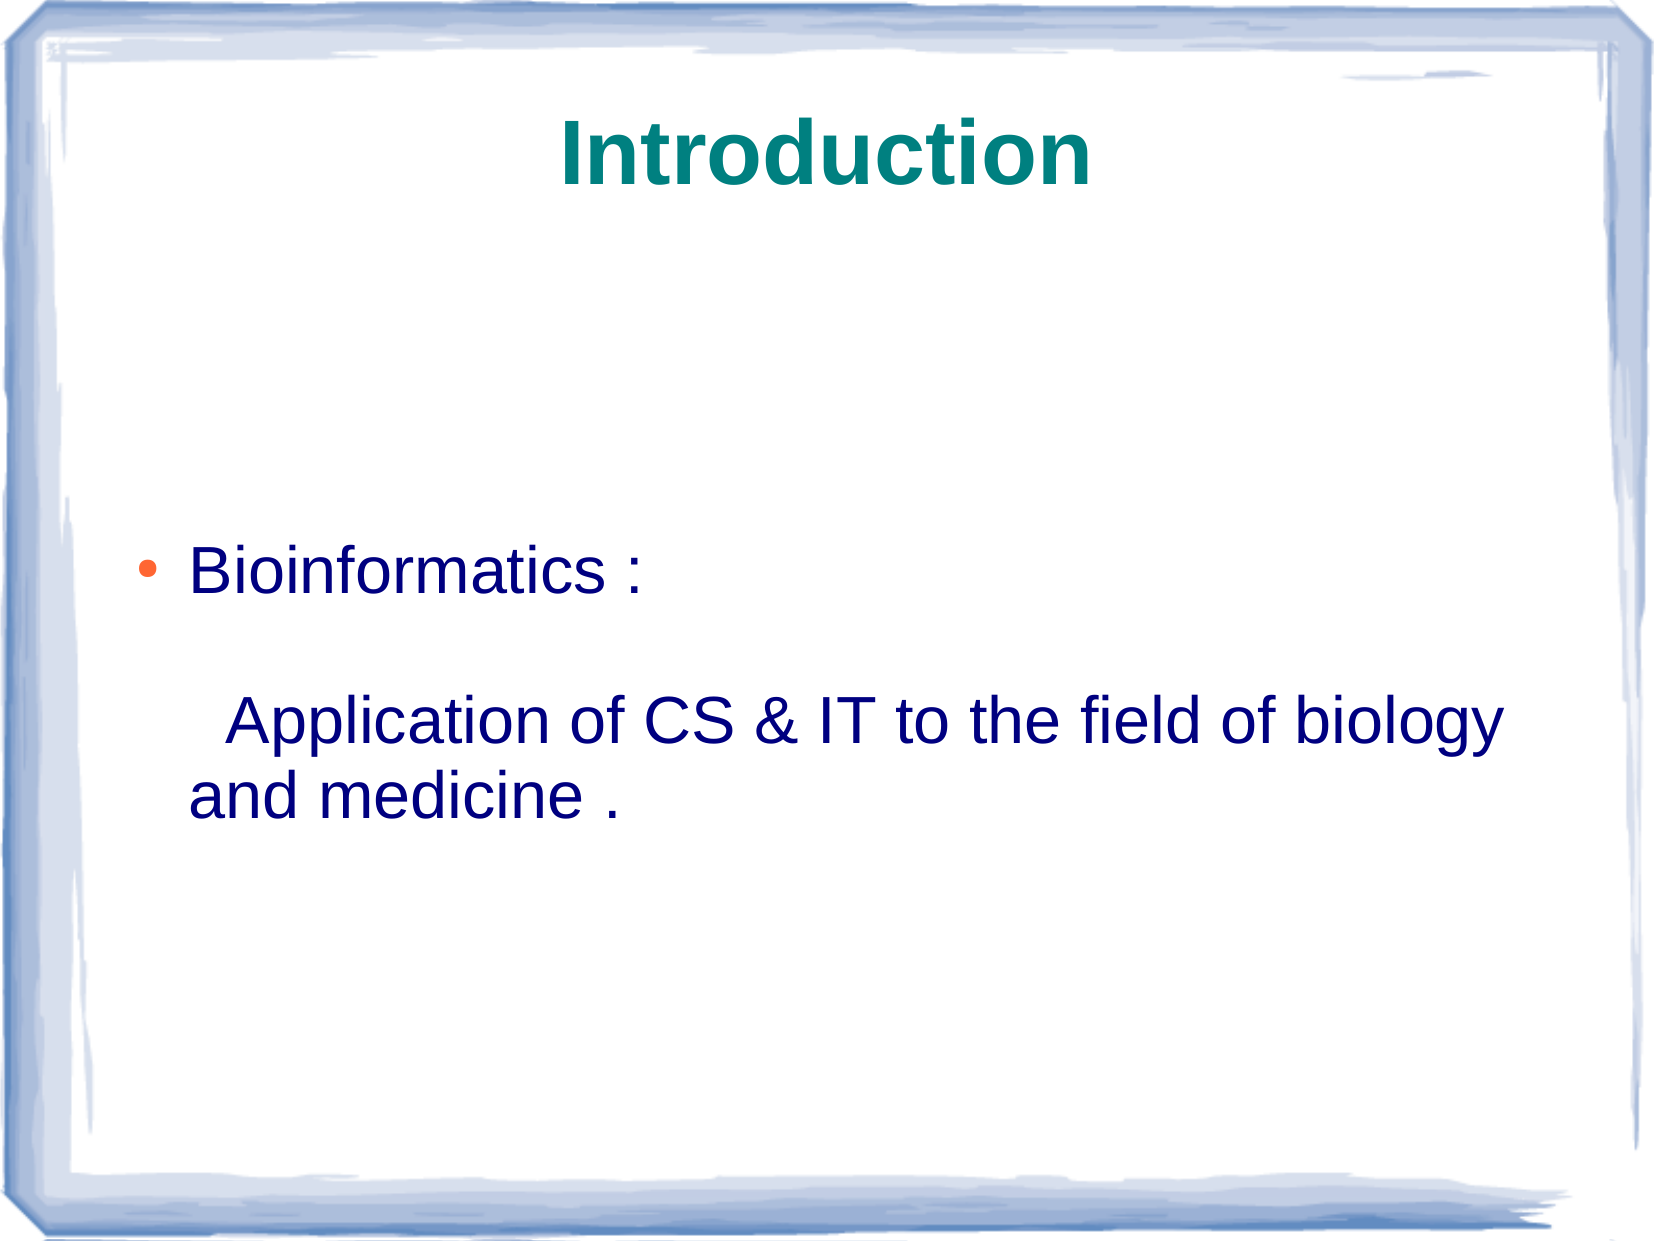

# Introduction
Bioinformatics :
 Application of CS & IT to the field of biology and medicine .